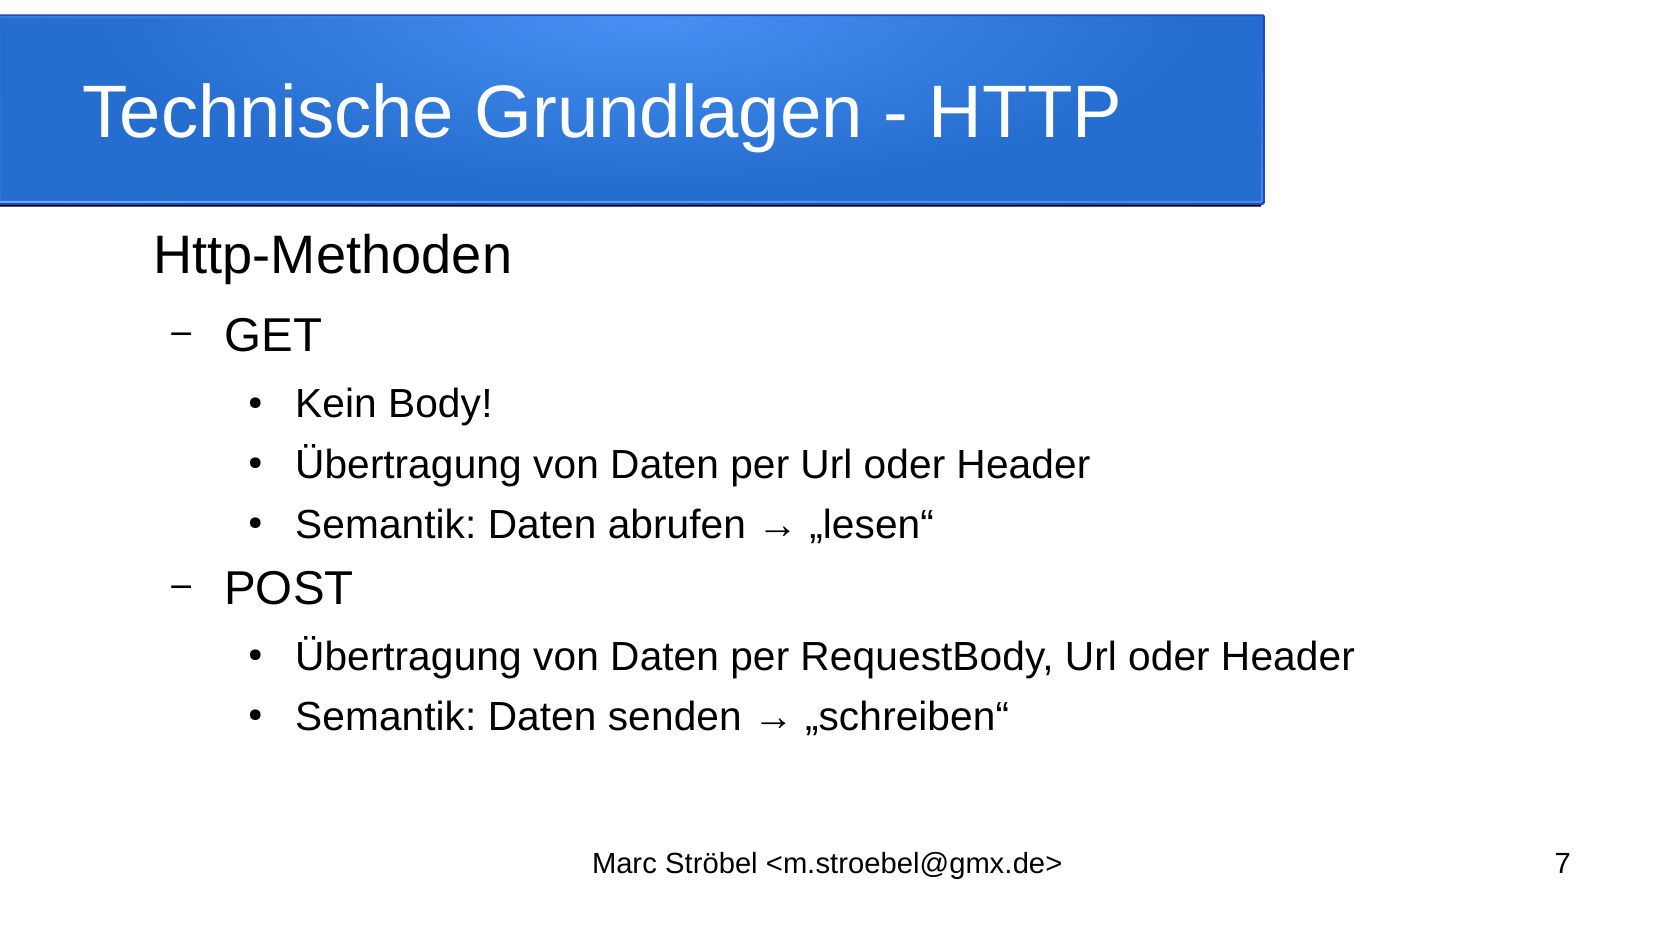

# Technische Grundlagen - HTTP
Http-Methoden
GET
Kein Body!
Übertragung von Daten per Url oder Header
Semantik: Daten abrufen → „lesen“
POST
Übertragung von Daten per RequestBody, Url oder Header
Semantik: Daten senden → „schreiben“
Marc Ströbel <m.stroebel@gmx.de>
7